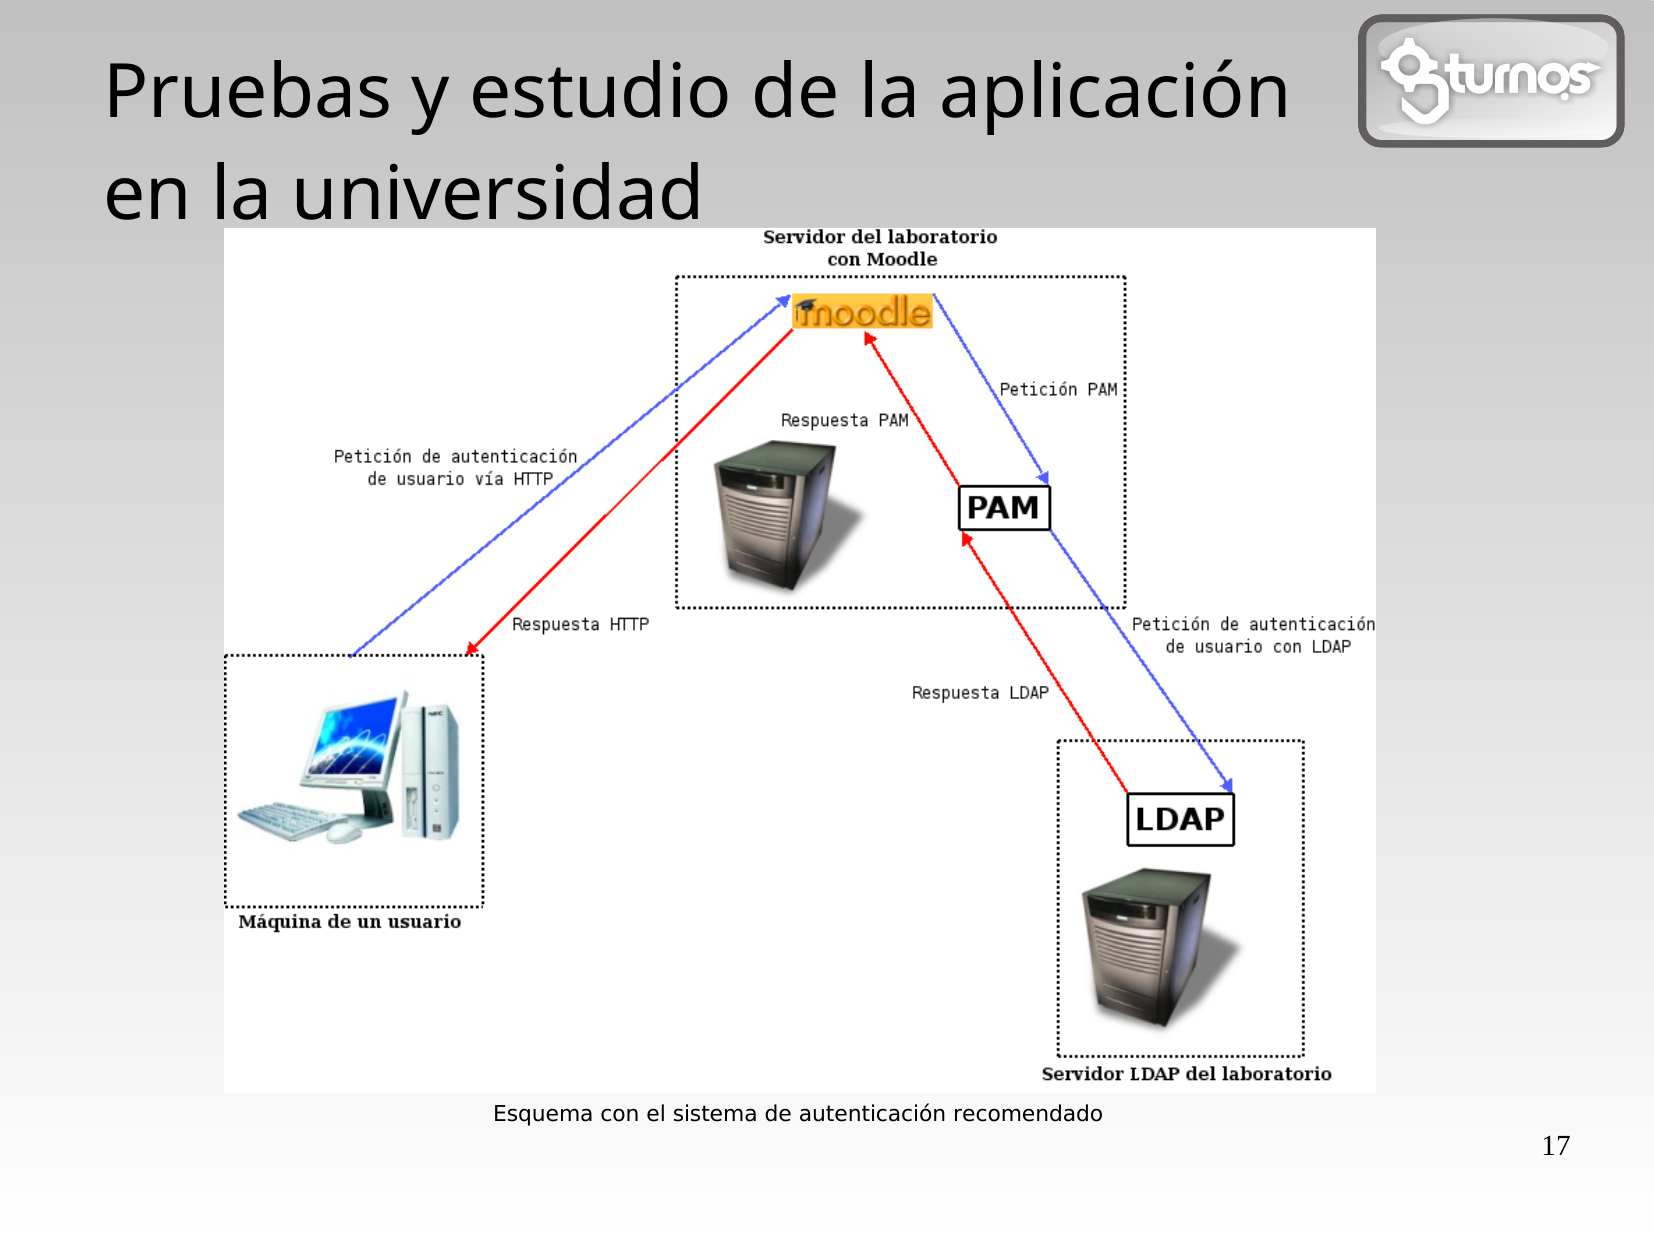

Pruebas y estudio de la aplicación
en la universidad
Esquema con el sistema de autenticación recomendado
17